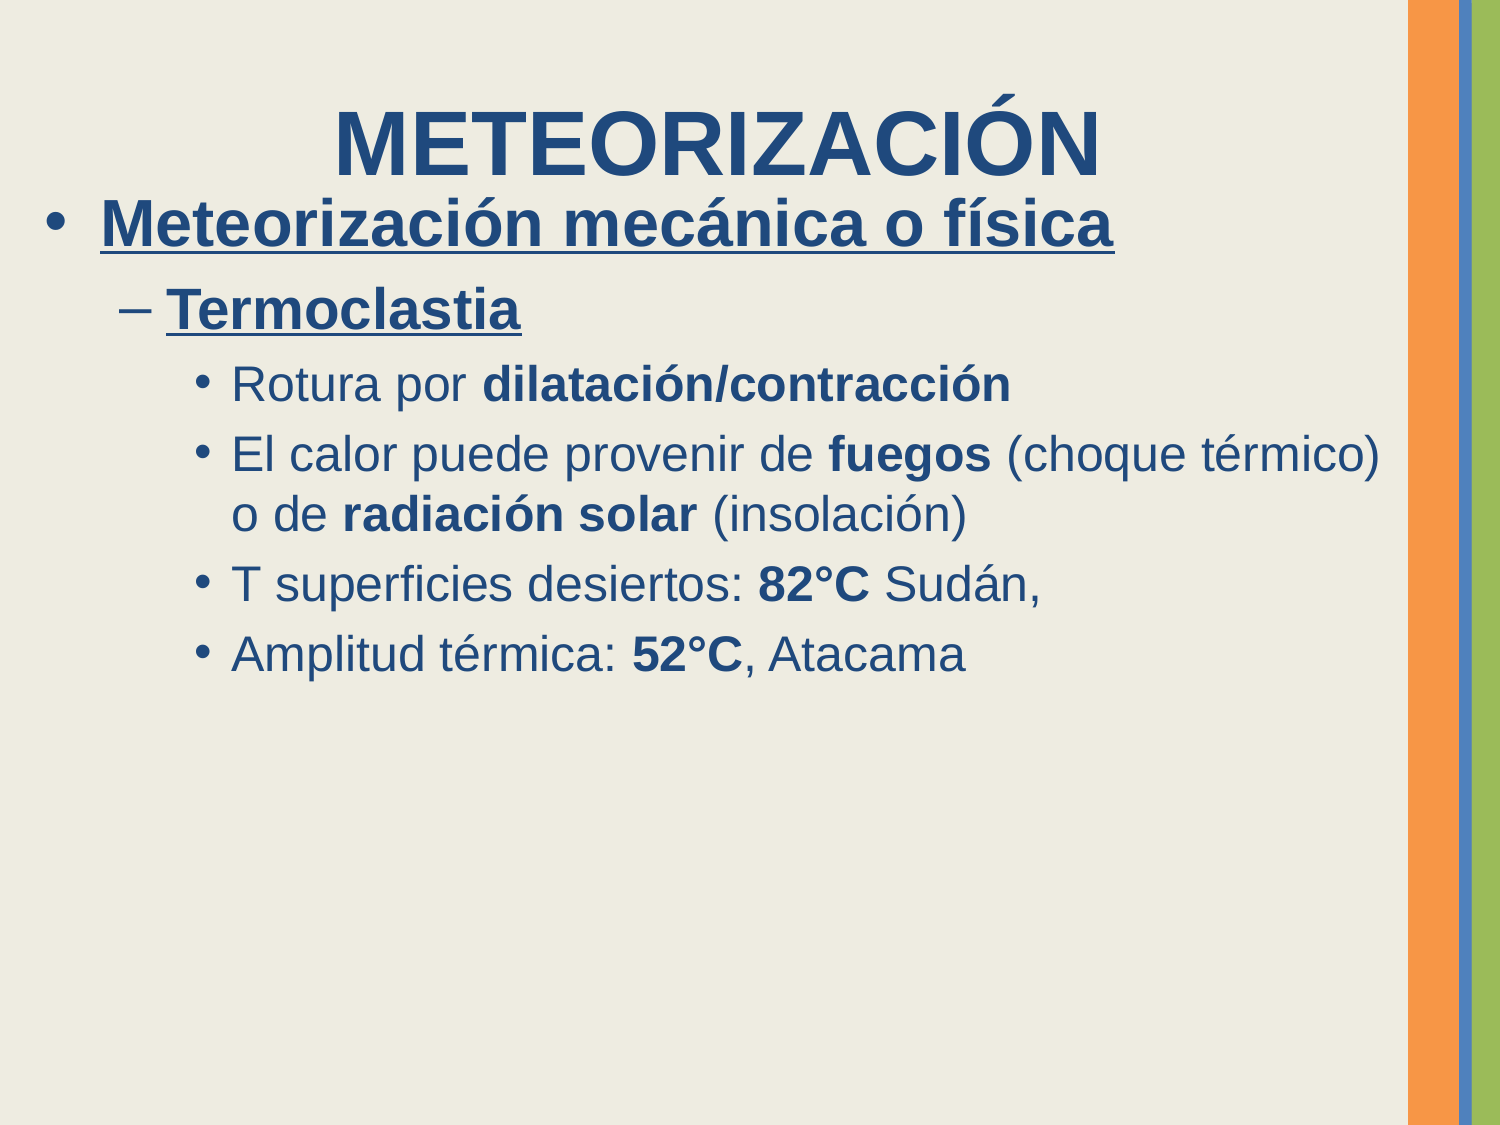

# meteorización
Meteorización mecánica o física
Termoclastia
Rotura por dilatación/contracción
El calor puede provenir de fuegos (choque térmico) o de radiación solar (insolación)
T superficies desiertos: 82°C Sudán,
Amplitud térmica: 52°C, Atacama